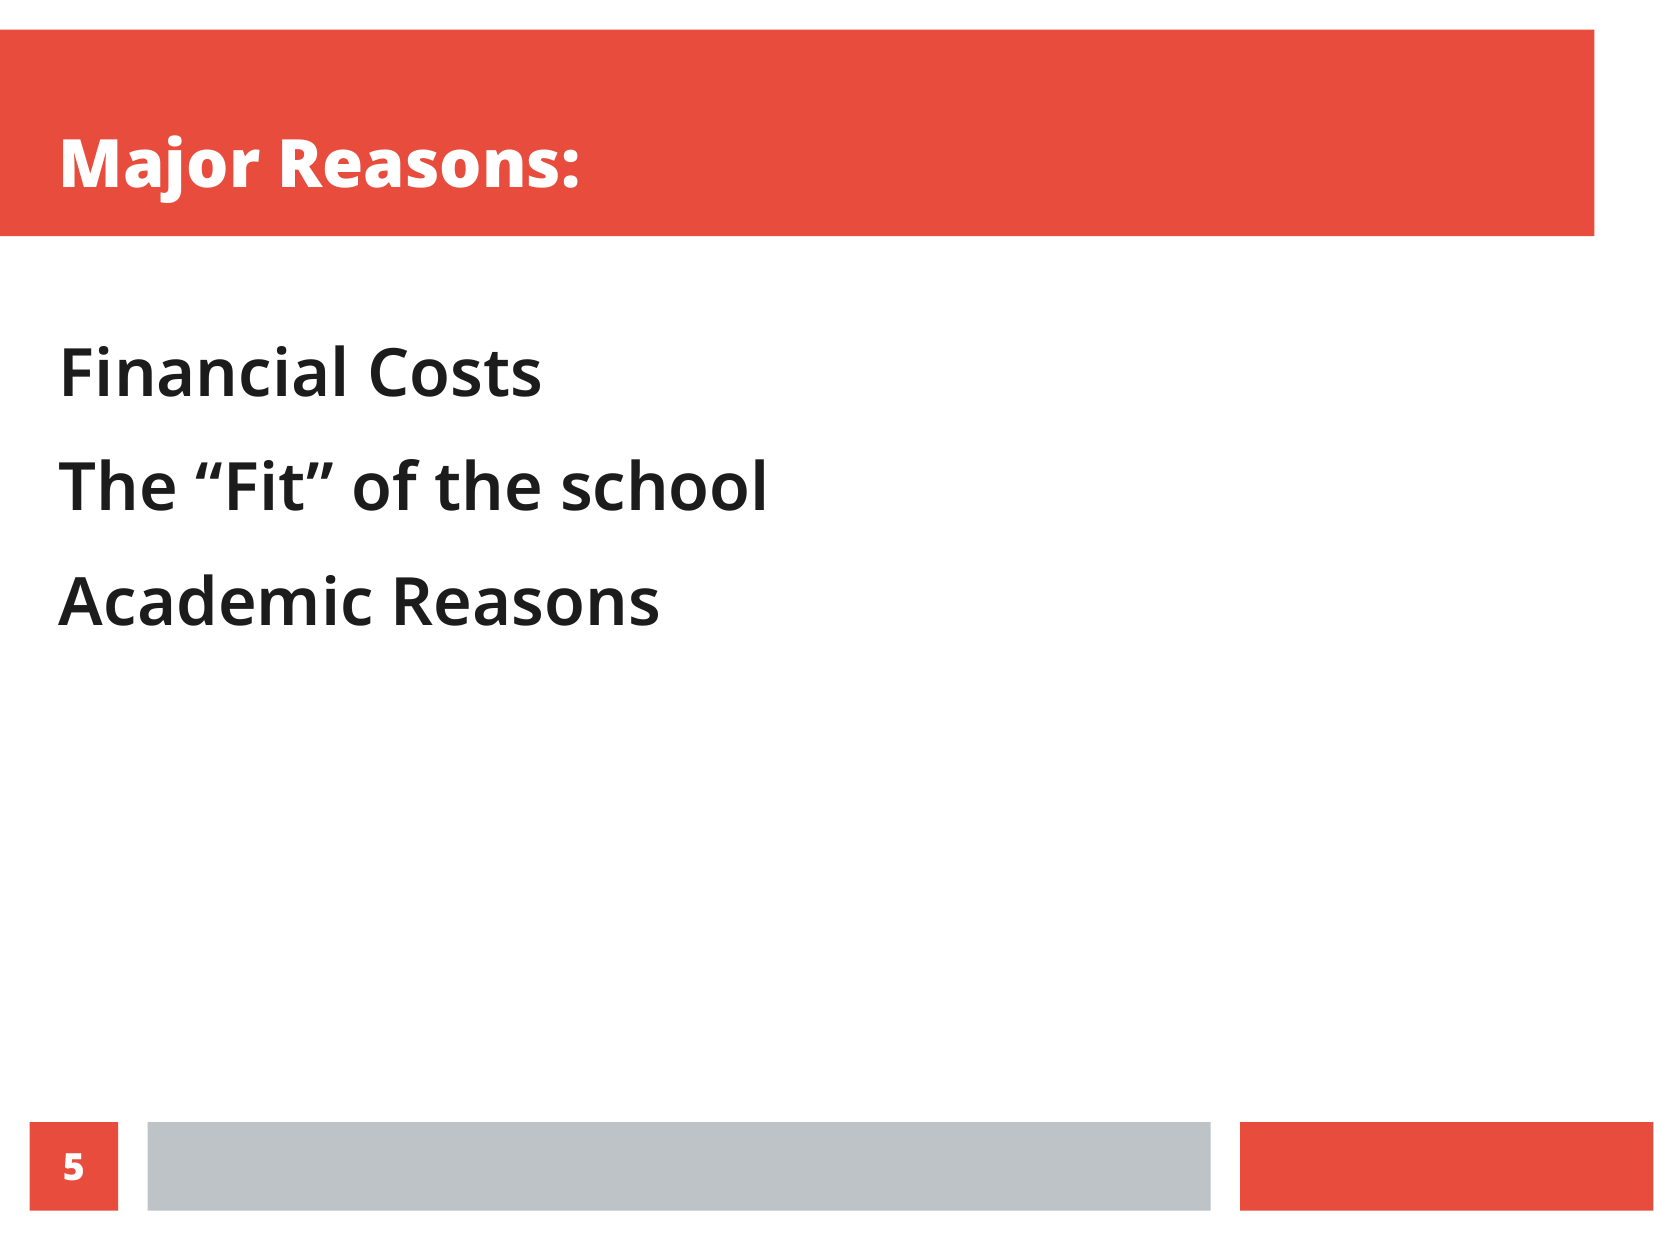

# Major Reasons:
Financial Costs
The “Fit” of the school
Academic Reasons
5